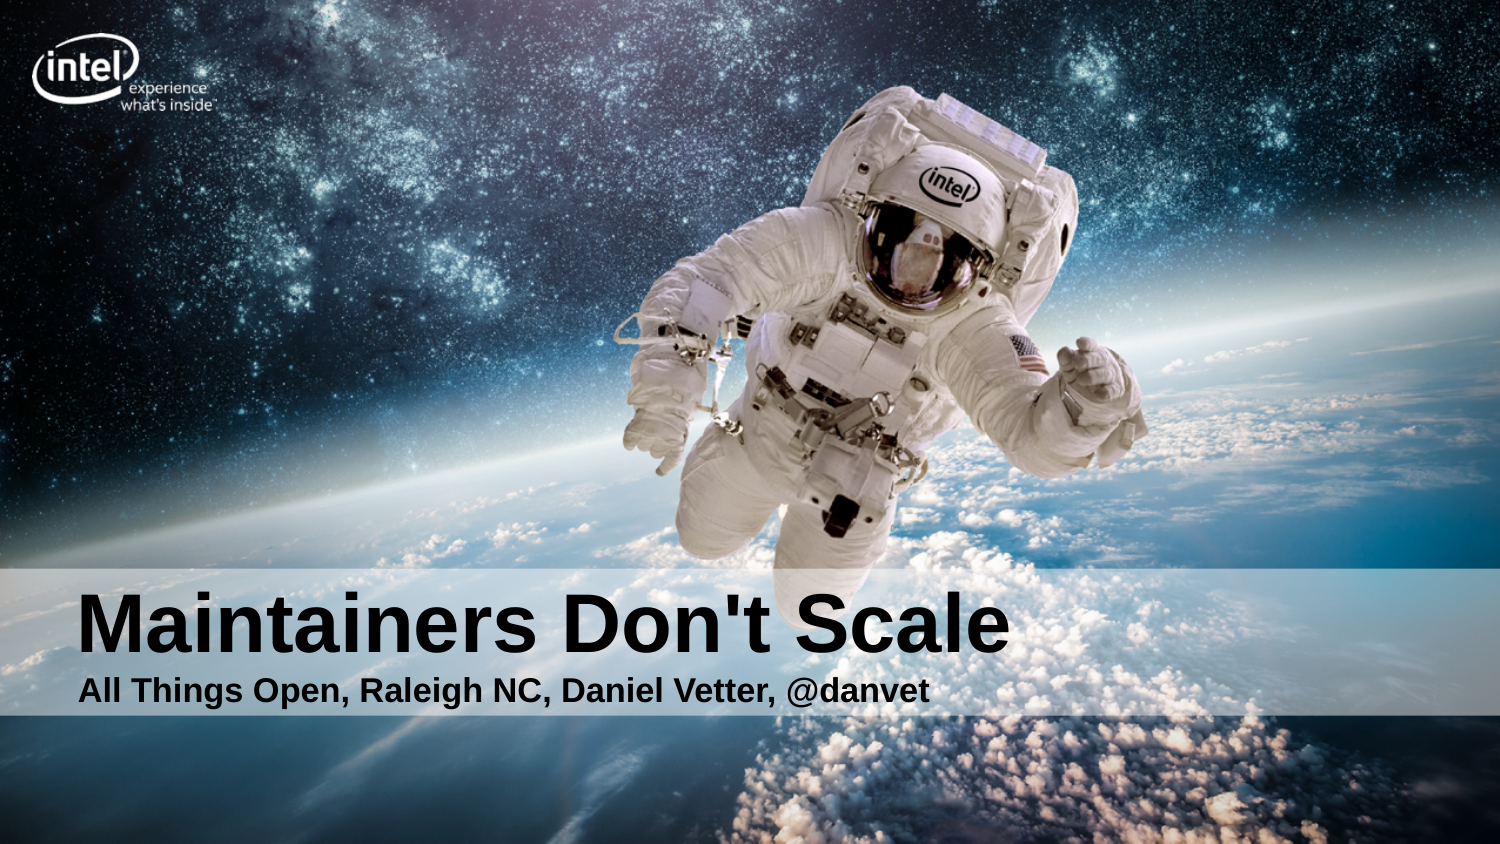

# Maintainers Don't Scale
All Things Open, Raleigh NC, Daniel Vetter, @danvet